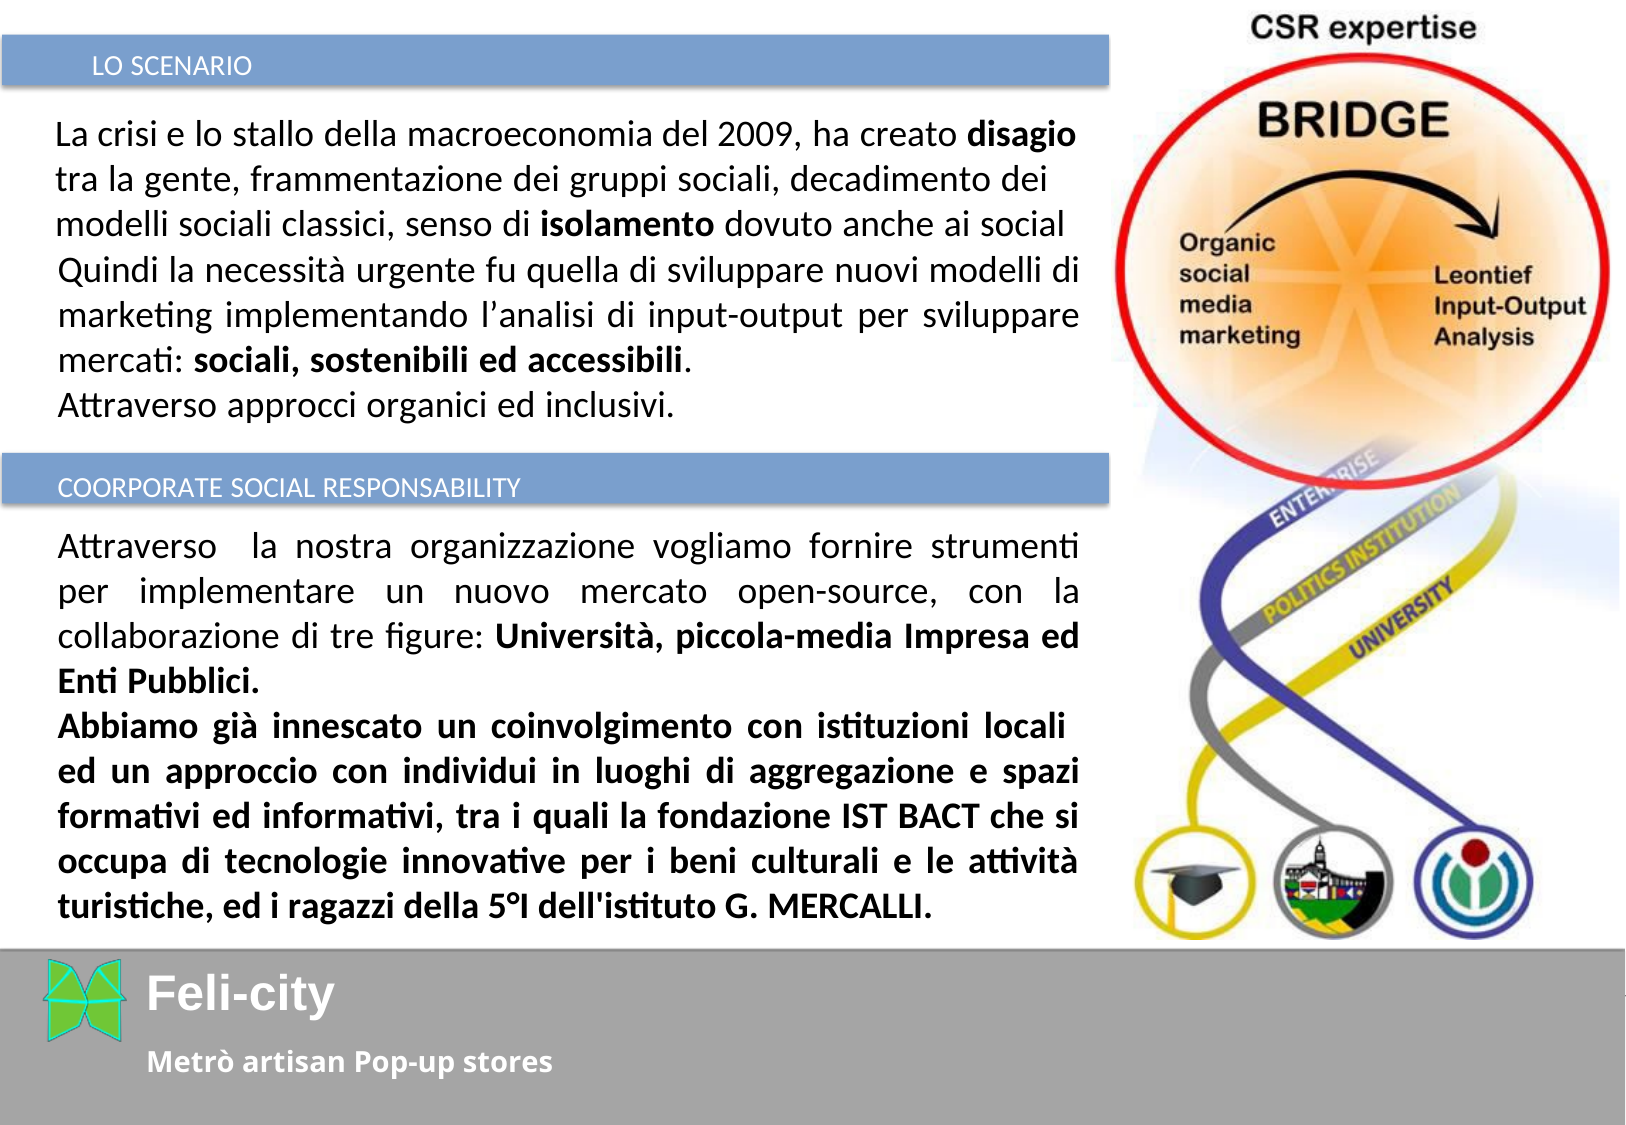

LO SCENARIO
La crisi e lo stallo della macroeconomia del 2009, ha creato disagio tra la gente, frammentazione dei gruppi sociali, decadimento dei modelli sociali classici, senso di isolamento dovuto anche ai social
Quindi la necessità urgente fu quella di sviluppare nuovi modelli di marketing implementando l’analisi di input-output per sviluppare mercati: sociali, sostenibili ed accessibili.
Attraverso approcci organici ed inclusivi.
COORPORATE SOCIAL RESPONSABILITY
Attraverso la nostra organizzazione vogliamo fornire strumenti per implementare un nuovo mercato open-source, con la collaborazione di tre figure: Università, piccola-media Impresa ed Enti Pubblici.
Abbiamo già innescato un coinvolgimento con istituzioni locali ed un approccio con individui in luoghi di aggregazione e spazi formativi ed informativi, tra i quali la fondazione IST BACT che si occupa di tecnologie innovative per i beni culturali e le attività turistiche, ed i ragazzi della 5°I dell'istituto G. MERCALLI.
* THE TRIPLE HELIX
of Wassily Leontief
Feli-city
Laboratori per il community sharing artisan design
Feli-city
Metrò artisan Pop-up stores